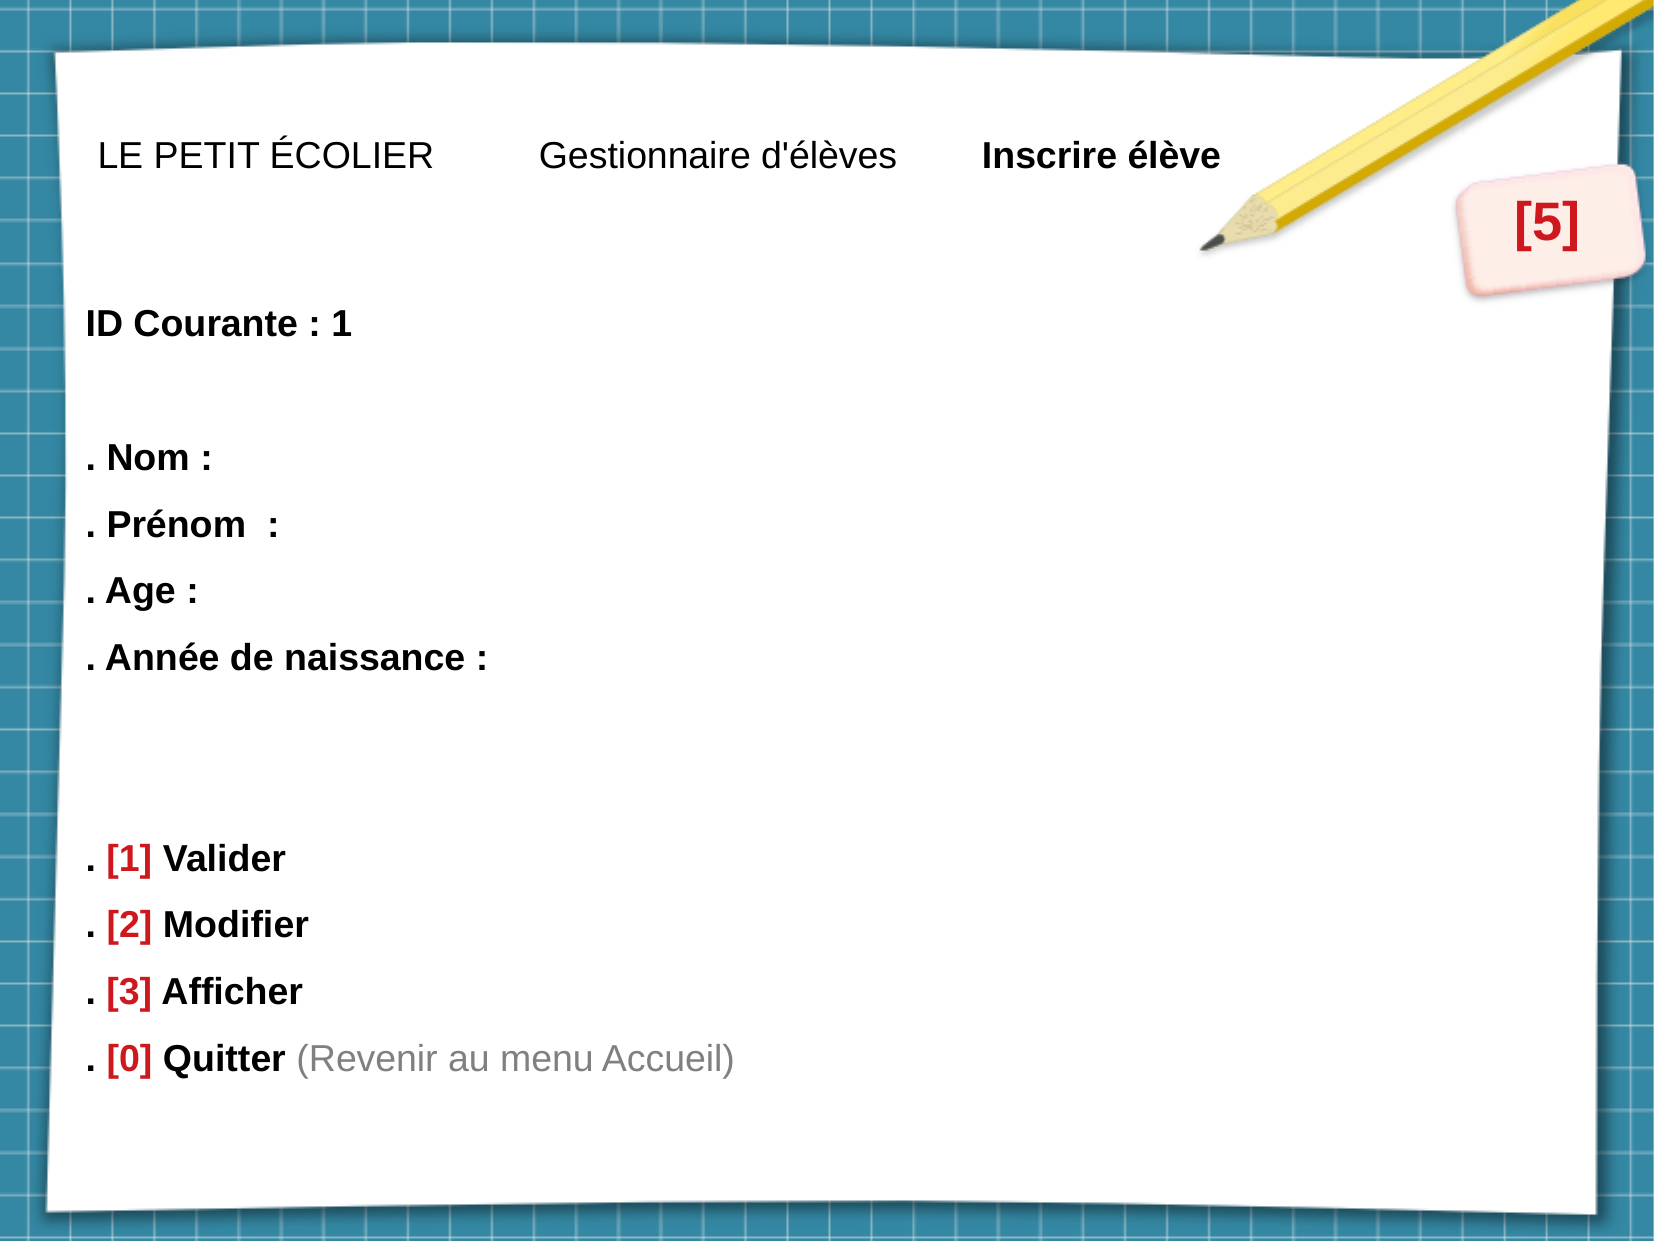

LE PETIT ÉCOLIER Gestionnaire d'élèves Inscrire élève
[5]
ID Courante : 1
. Nom :
. Prénom :
. Age :
. Année de naissance :
. [1] Valider
. [2] Modifier
. [3] Afficher
. [0] Quitter (Revenir au menu Accueil)